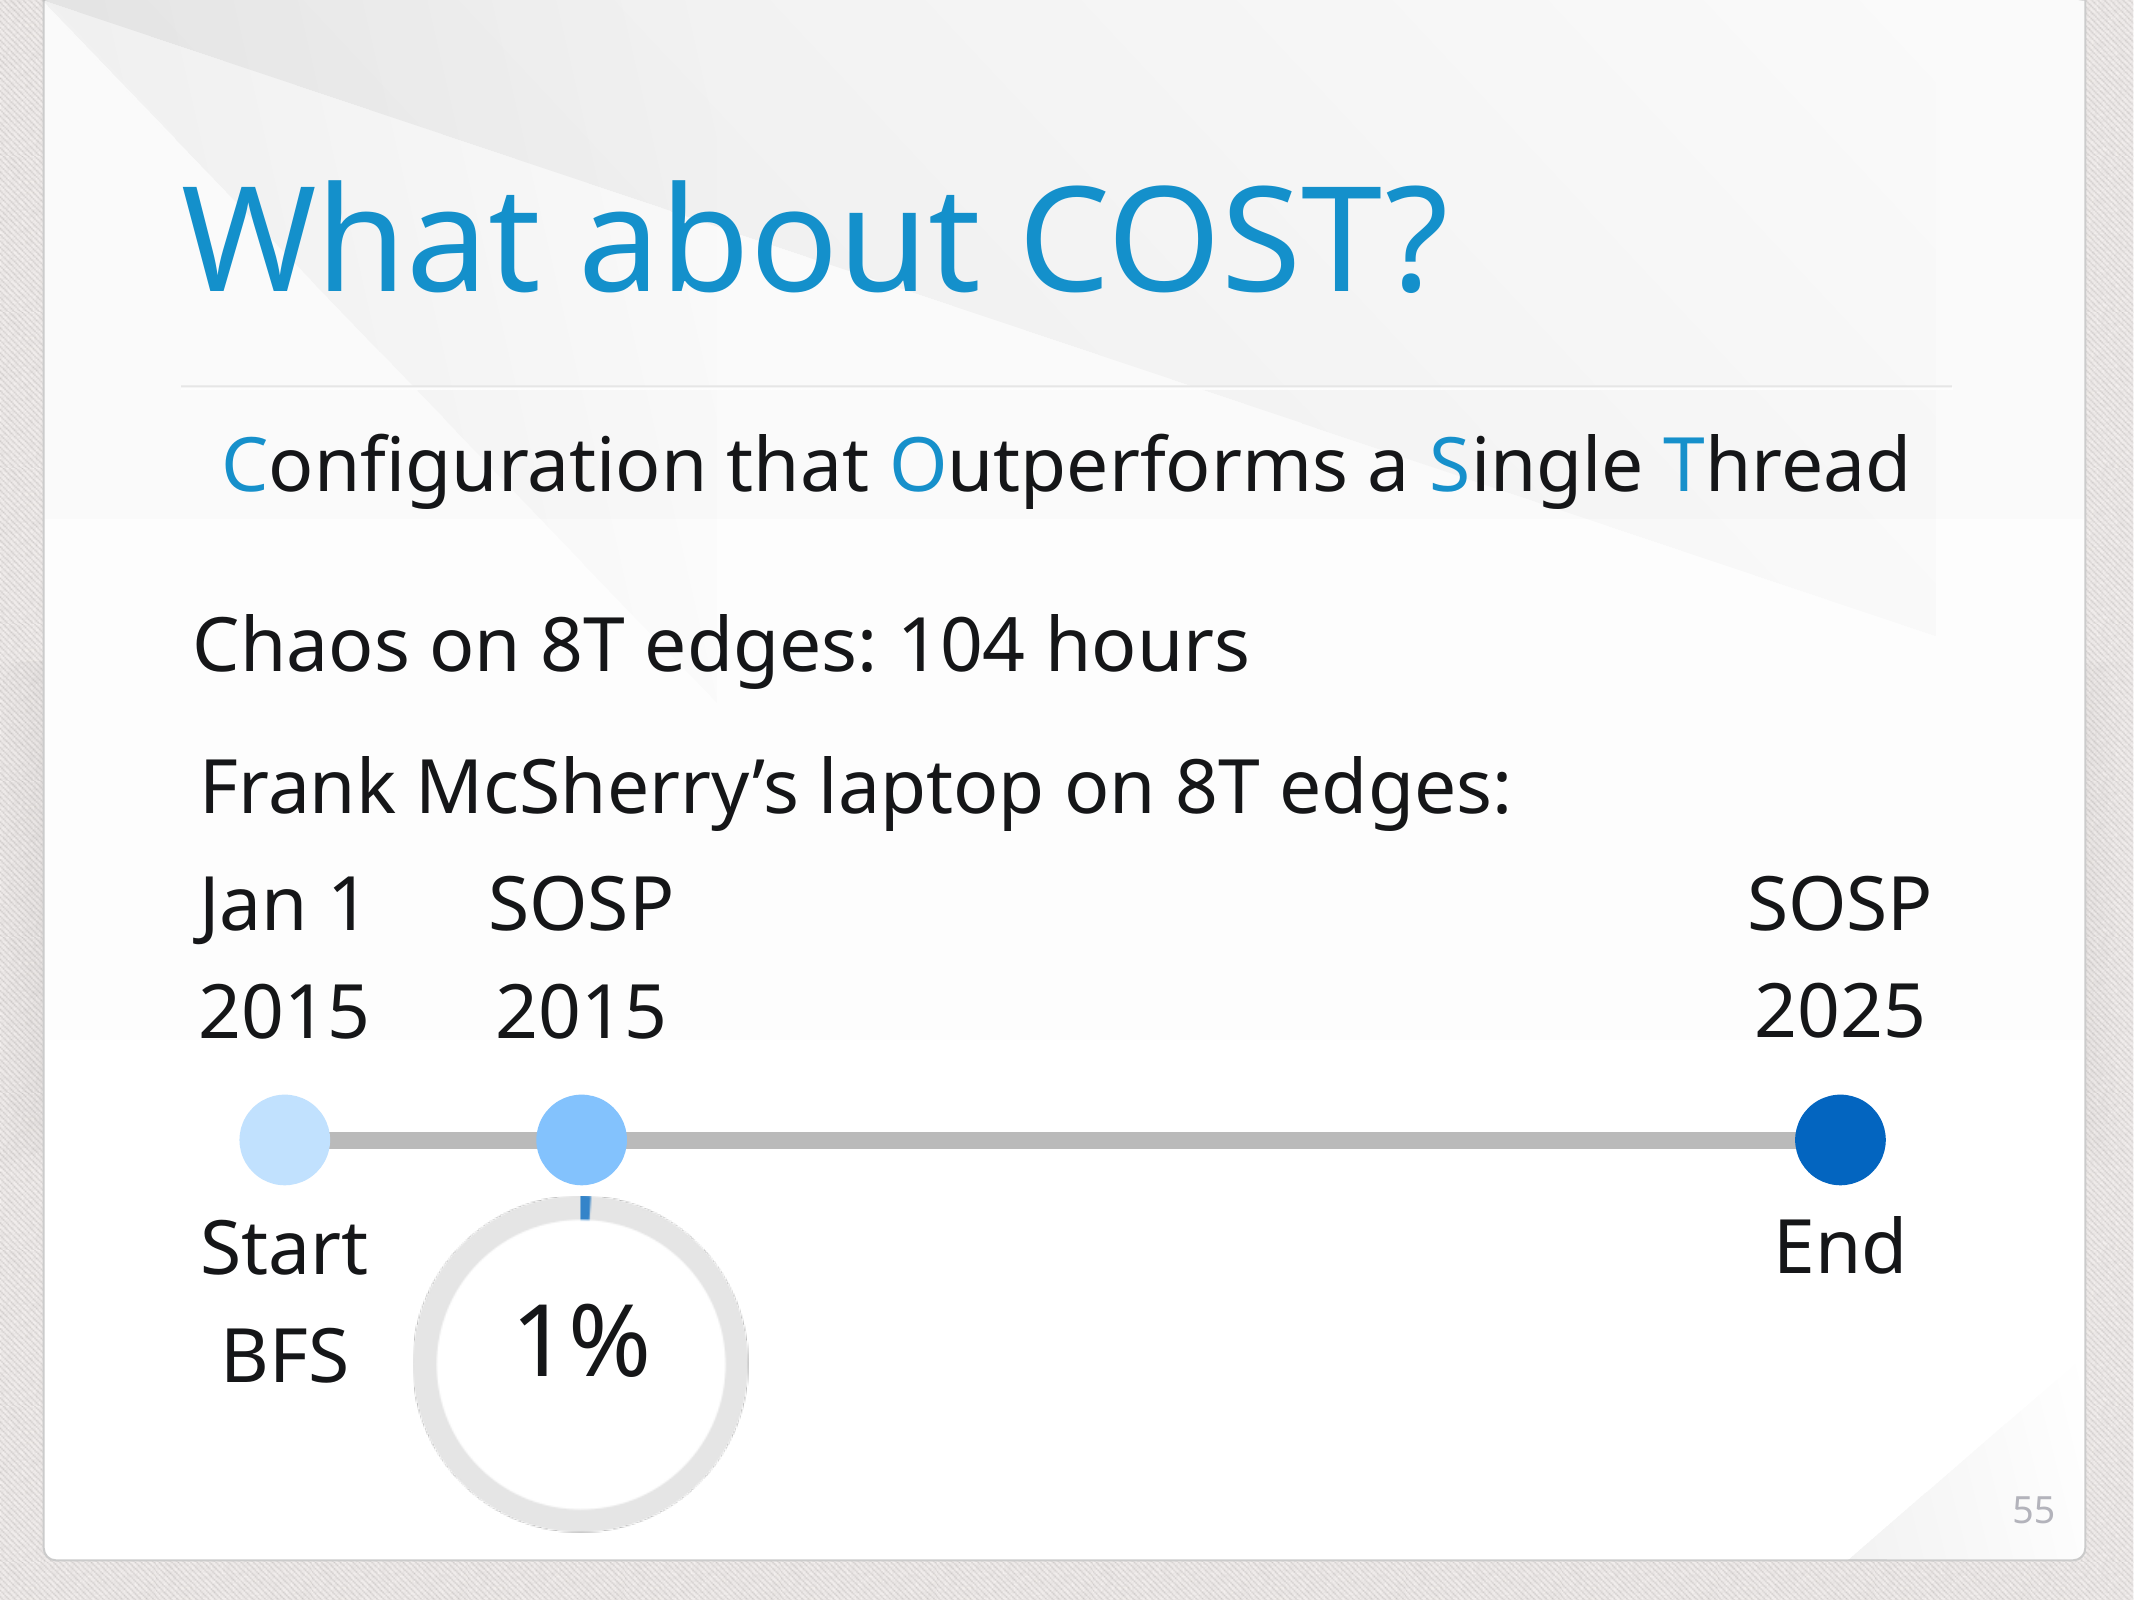

# What about COST?
Configuration that Outperforms a Single Thread
Chaos on 8T edges: 104 hours
Frank McSherry’s laptop on 8T edges:
SOSP
2025
Jan 1
2015
SOSP
2015
End
Start
BFS
1%